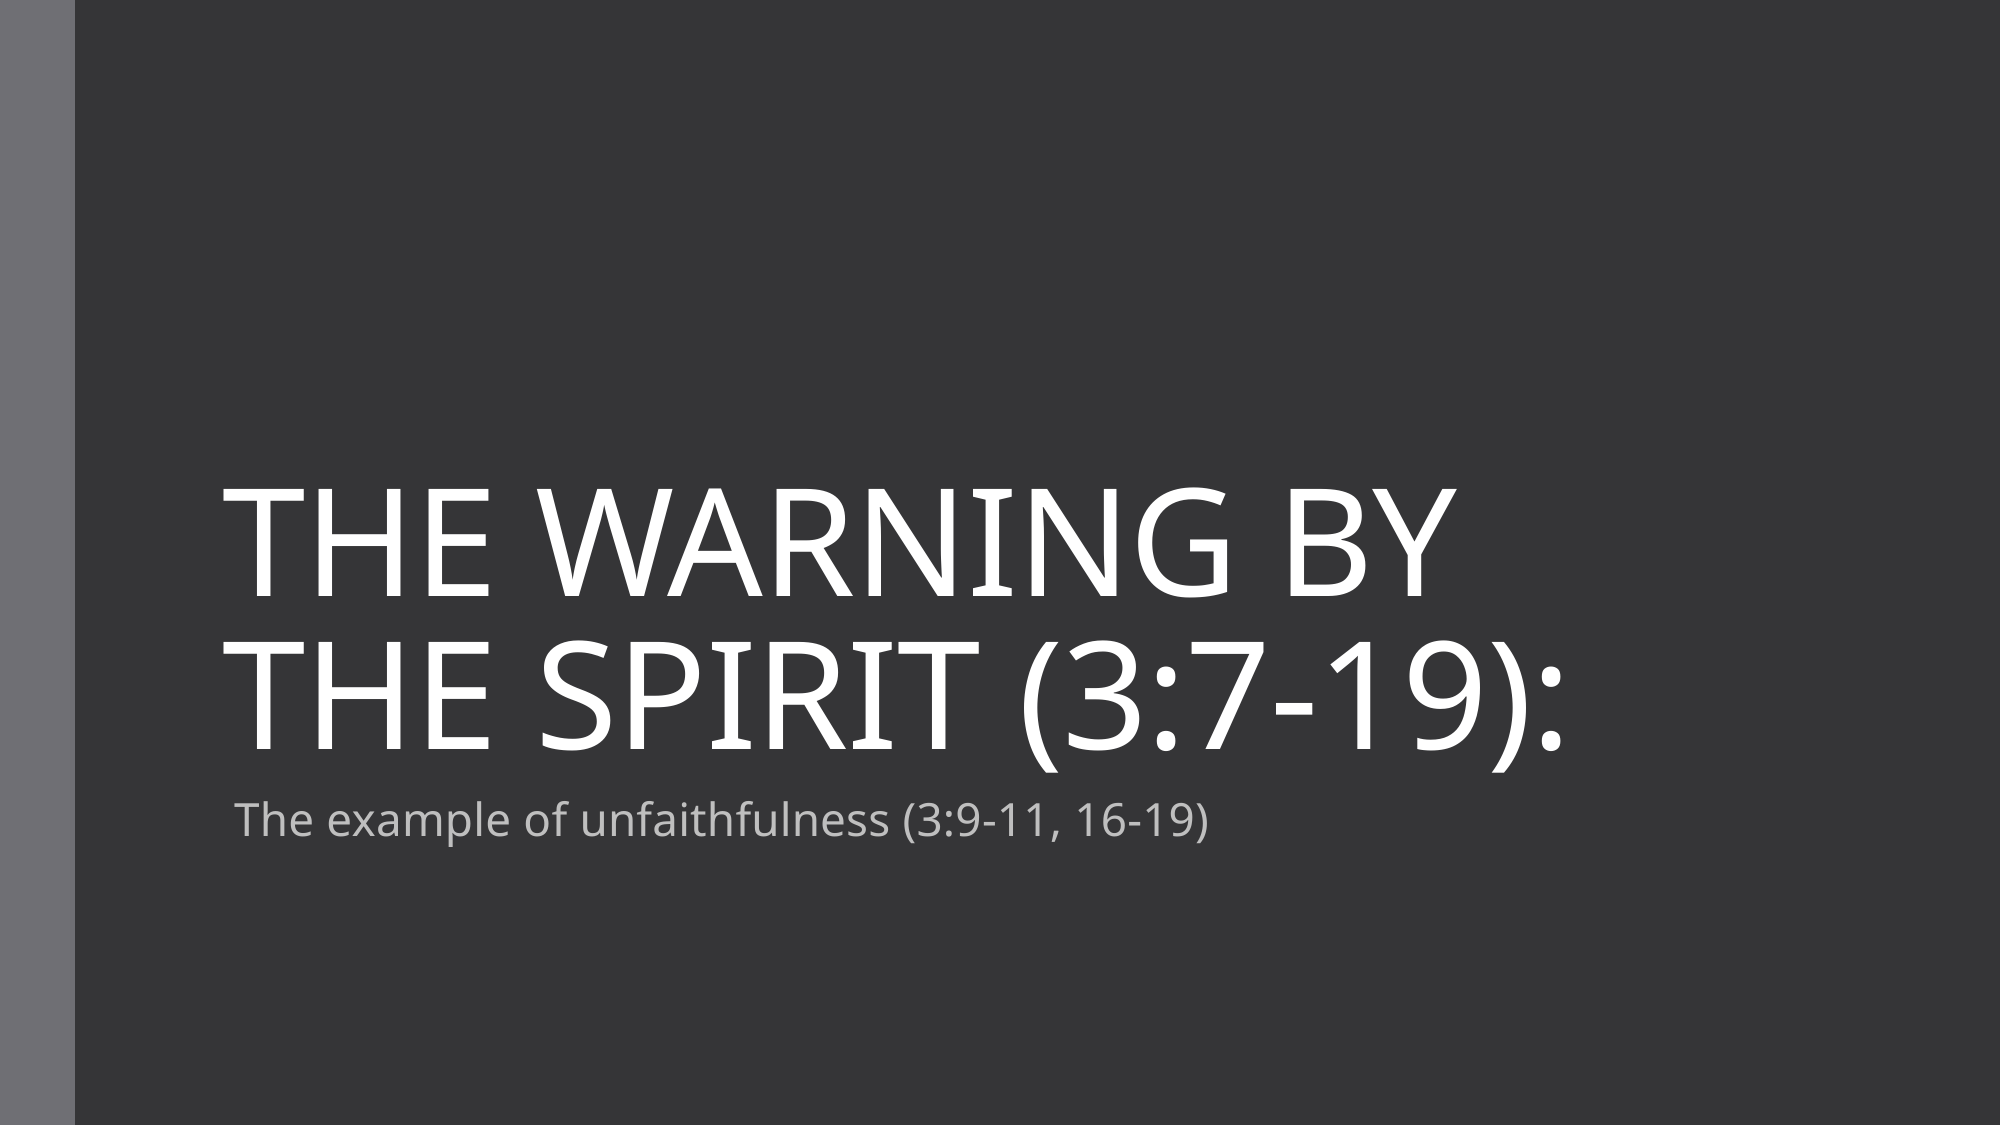

# THE WARNING BY THE SPIRIT (3:7-19):
 The example of unfaithfulness (3:9-11, 16-19)